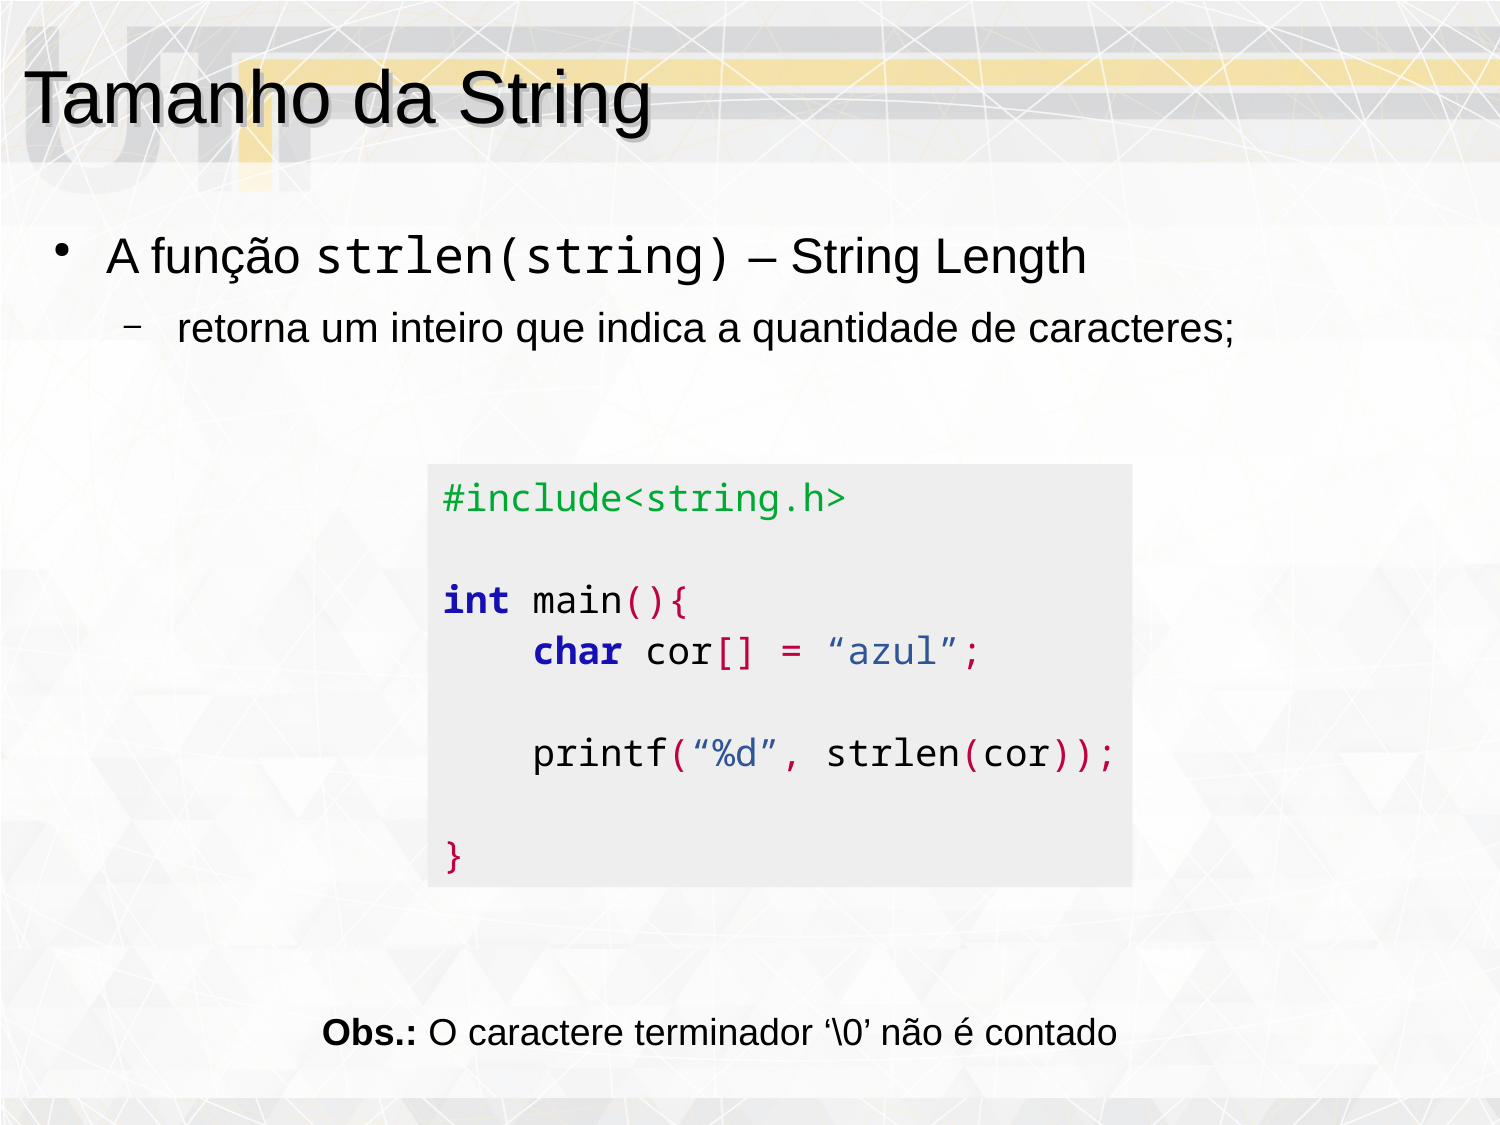

# Tamanho da String
A função strlen(string) – String Length
retorna um inteiro que indica a quantidade de caracteres;
#include<string.h>
int main(){
 char cor[] = “azul”;
 printf(“%d”, strlen(cor));
}
Obs.: O caractere terminador ‘\0’ não é contado